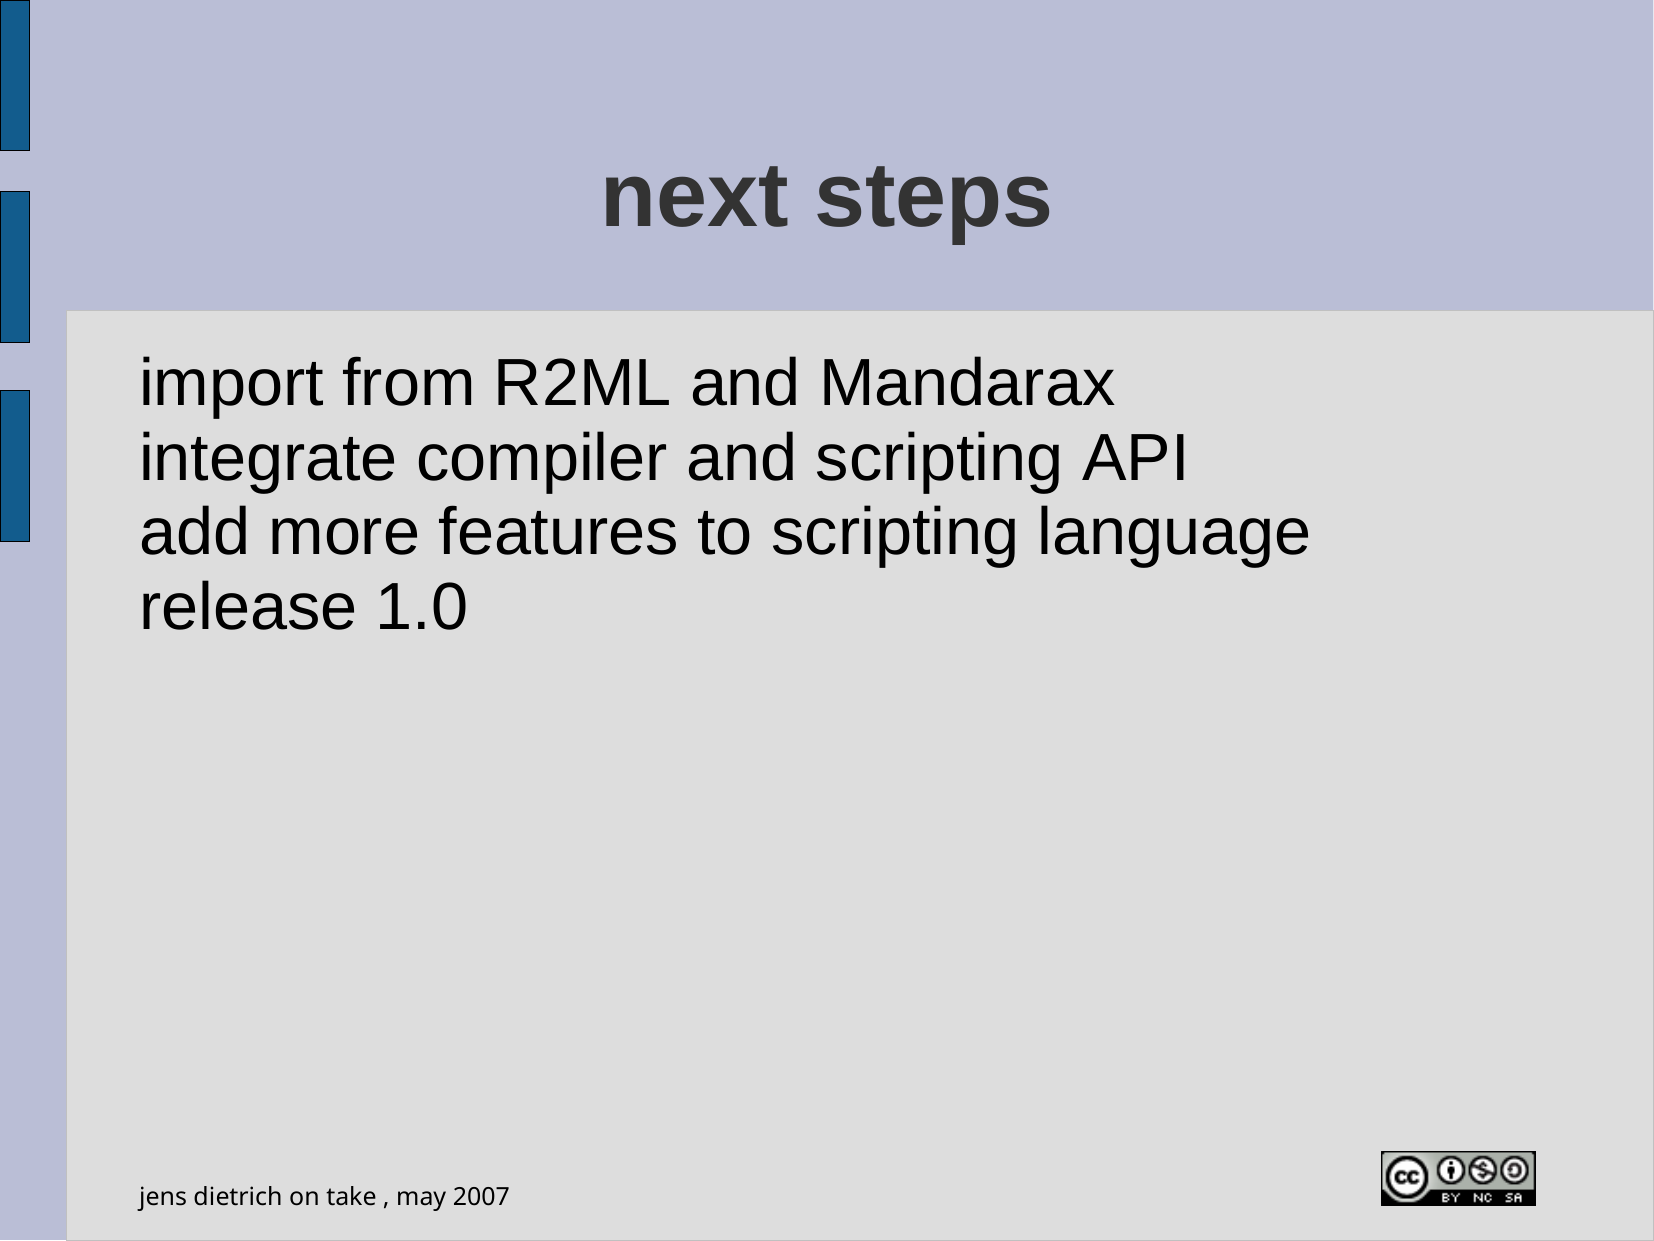

# next steps
import from R2ML and Mandarax
integrate compiler and scripting API
add more features to scripting language
release 1.0